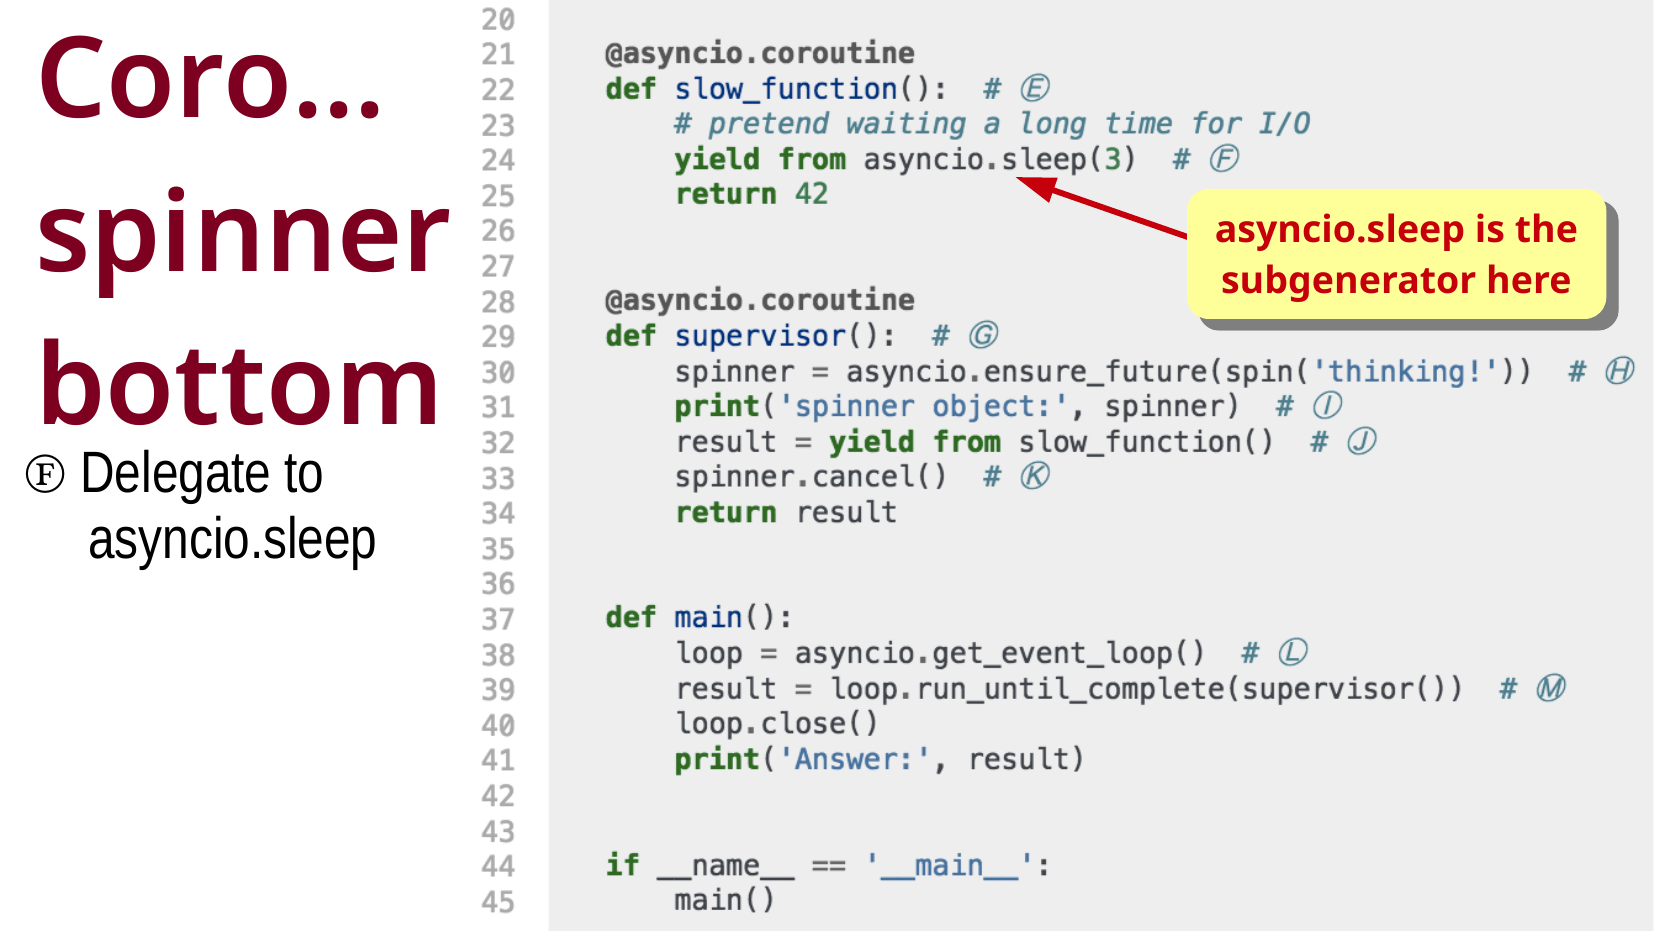

# Coro... spinner: bottom
sleep() and
I/O functions
release the GIL
asyncio.sleep is the subgenerator here
Ⓕ Delegate to asyncio.sleep